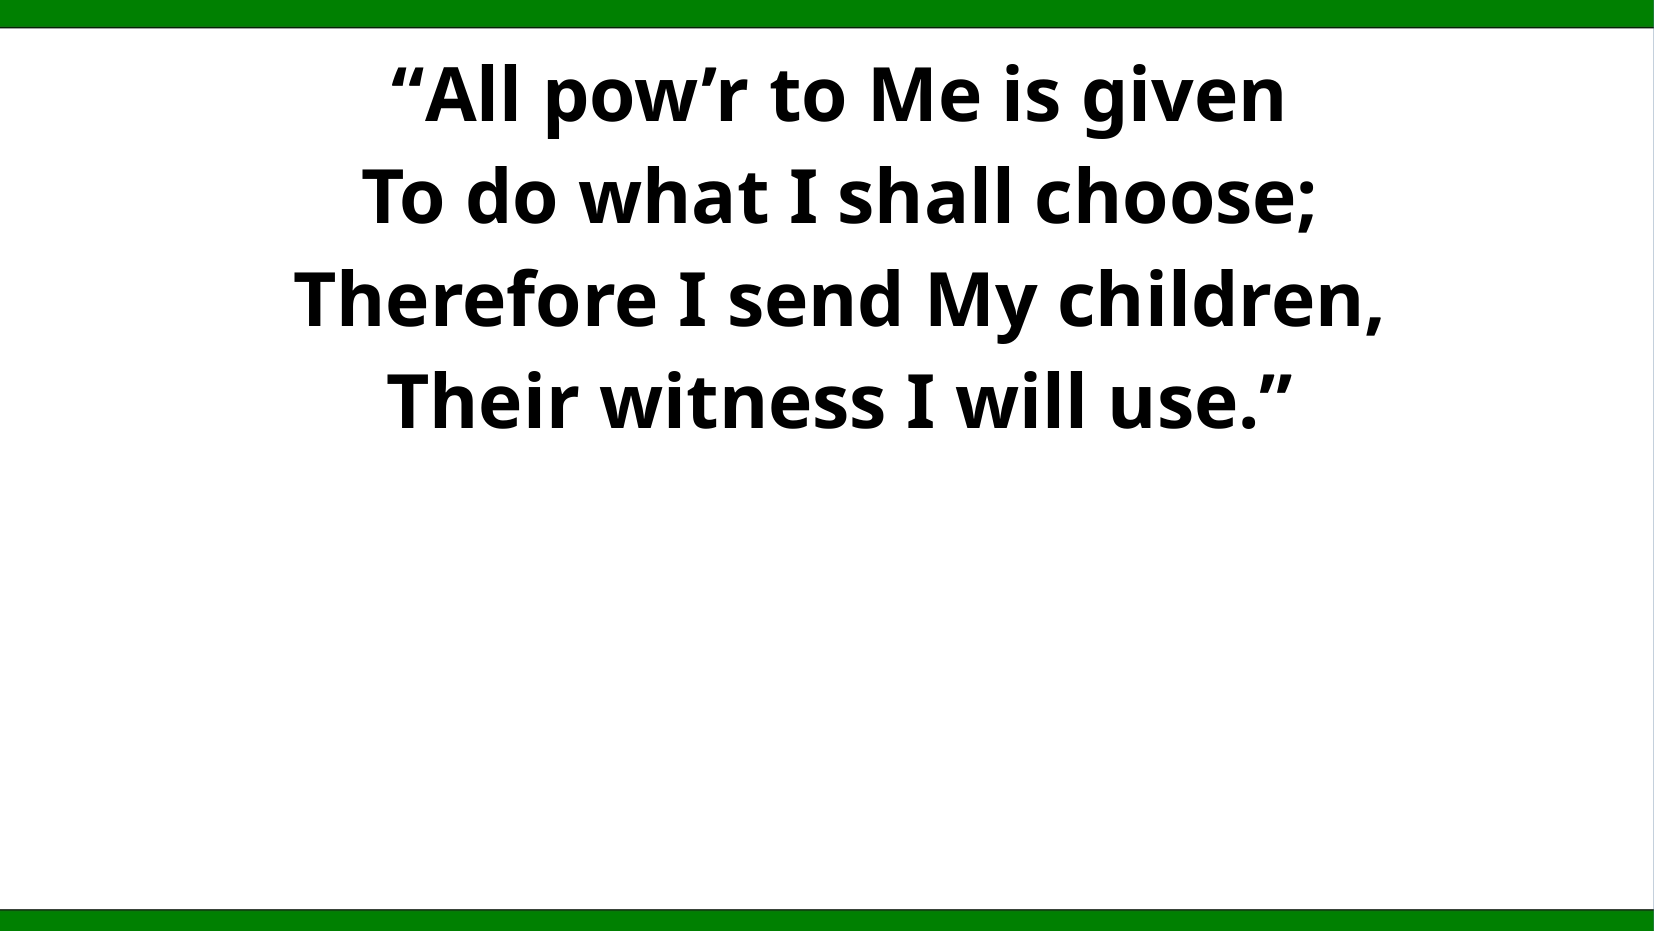

“All pow’r to Me is given
To do what I shall choose;
Therefore I send My children,
Their witness I will use.”